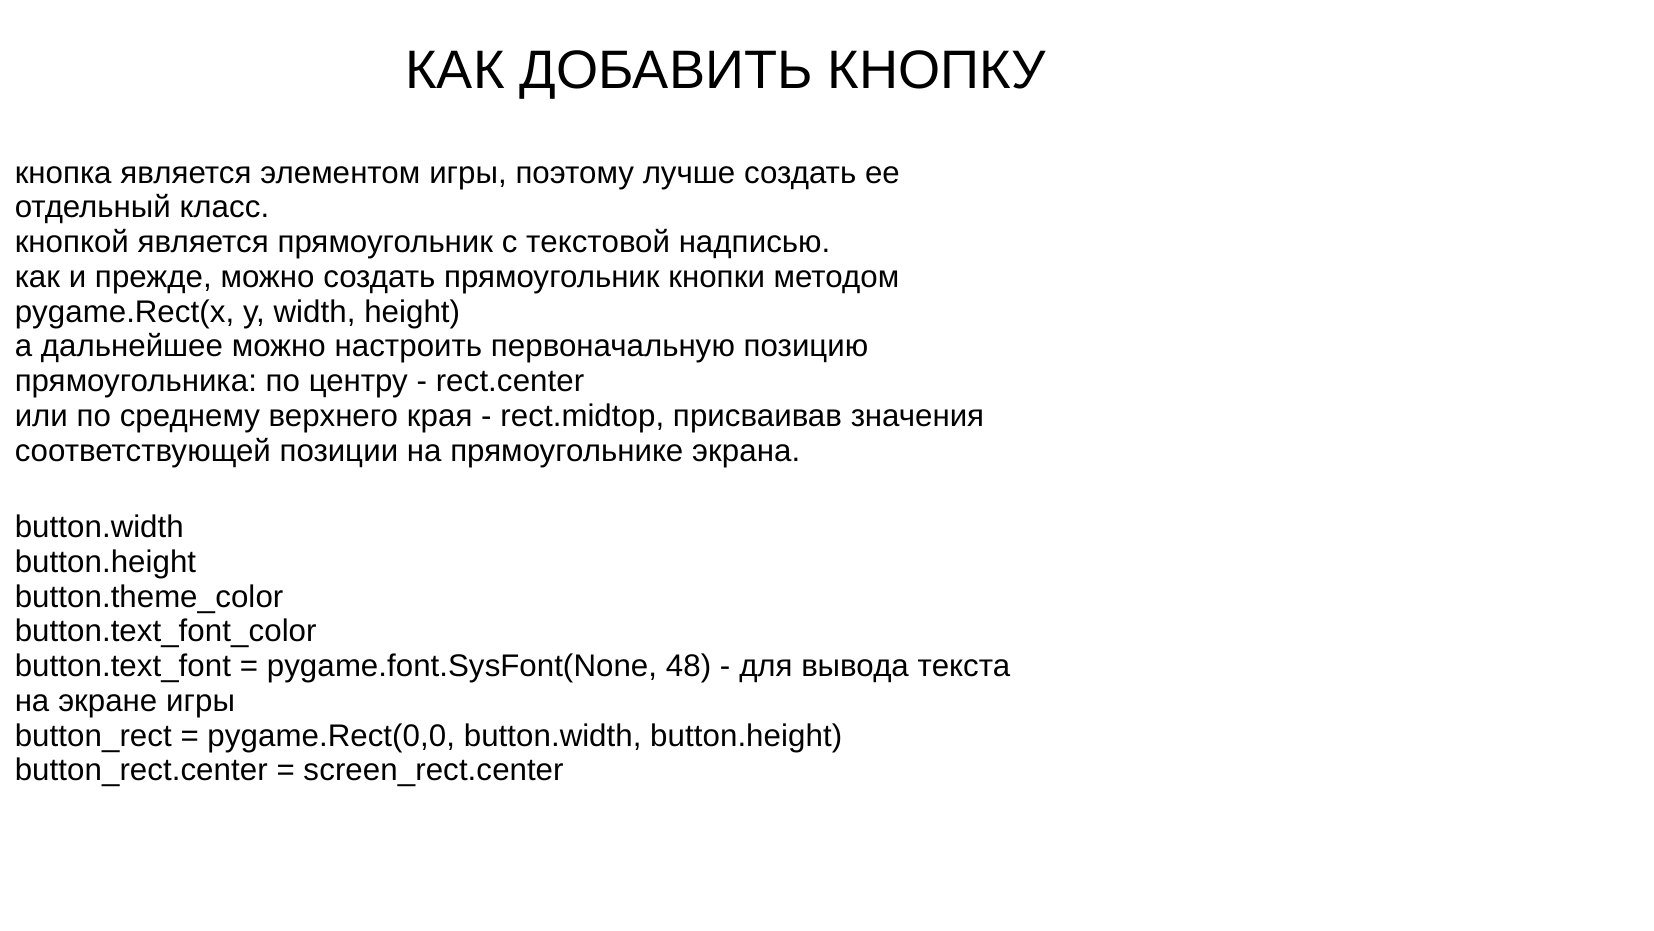

# КАК ДОБАВИТЬ КНОПКУ
кнопка является элементом игры, поэтому лучше создать ее отдельный класс.
кнопкой является прямоугольник с текстовой надписью.
как и прежде, можно создать прямоугольник кнопки методом pygame.Rect(x, y, width, height)
а дальнейшее можно настроить первоначальную позицию прямоугольника: по центру - rect.center
или по среднему верхнего края - rect.midtop, присваивав значения соответствующей позиции на прямоугольнике экрана.
button.width
button.height
button.theme_color
button.text_font_color
button.text_font = pygame.font.SysFont(None, 48) - для вывода текста на экране игры
button_rect = pygame.Rect(0,0, button.width, button.height)
button_rect.center = screen_rect.center